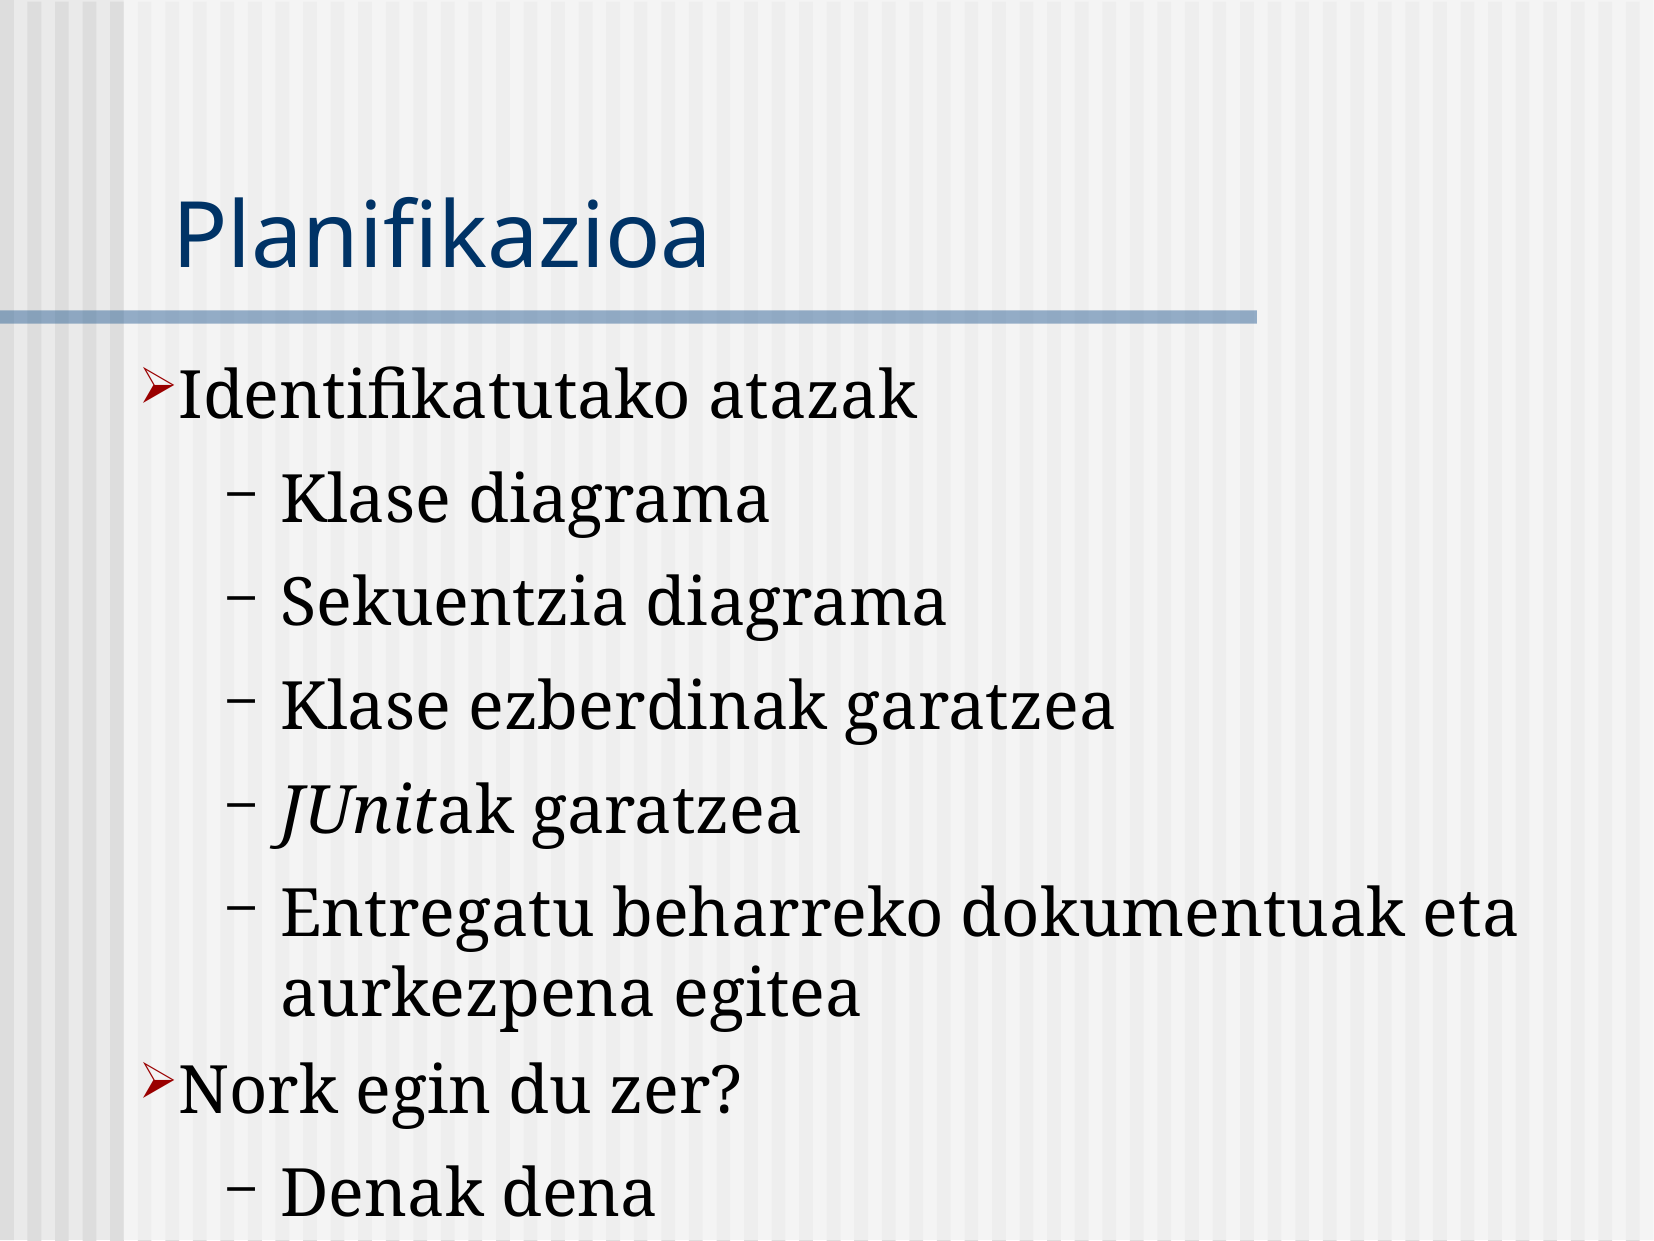

# Planifikazioa
Identifikatutako atazak
Klase diagrama
Sekuentzia diagrama
Klase ezberdinak garatzea
JUnitak garatzea
Entregatu beharreko dokumentuak eta aurkezpena egitea
Nork egin du zer?
Denak dena